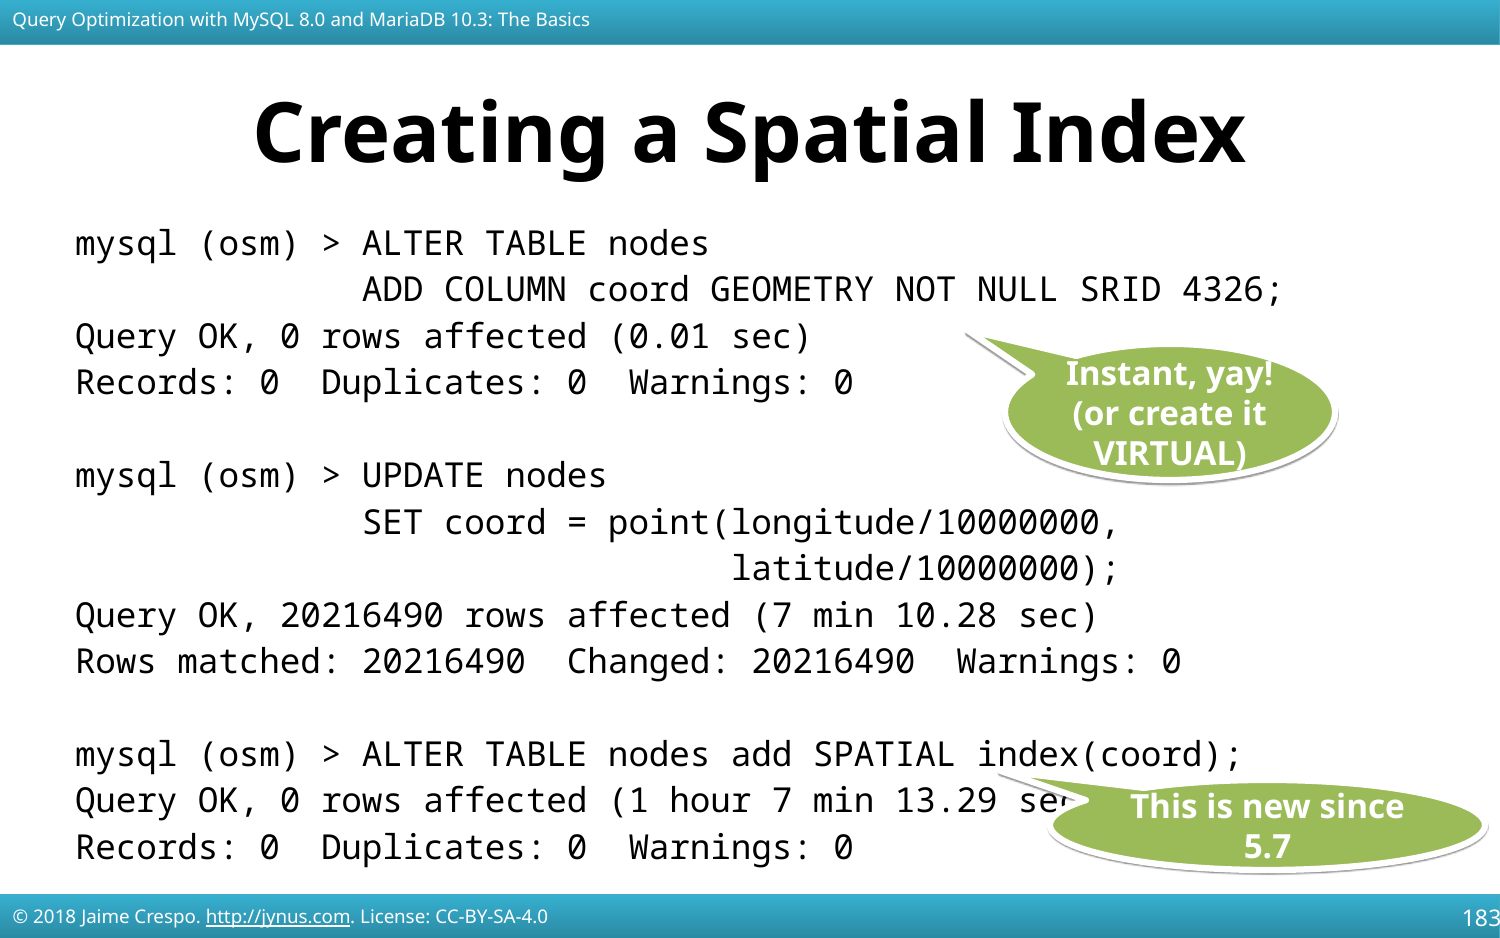

# Creating a Spatial Index
mysql (osm) > ALTER TABLE nodes
 ADD COLUMN coord GEOMETRY NOT NULL SRID 4326;
Query OK, 0 rows affected (0.01 sec)
Records: 0 Duplicates: 0 Warnings: 0
mysql (osm) > UPDATE nodes
 SET coord = point(longitude/10000000,
 latitude/10000000);
Query OK, 20216490 rows affected (7 min 10.28 sec)
Rows matched: 20216490  Changed: 20216490  Warnings: 0
mysql (osm) > ALTER TABLE nodes add SPATIAL index(coord);
Query OK, 0 rows affected (1 hour 7 min 13.29 sec)
Records: 0 Duplicates: 0 Warnings: 0
Instant, yay! (or create it VIRTUAL)
This is new since 5.7